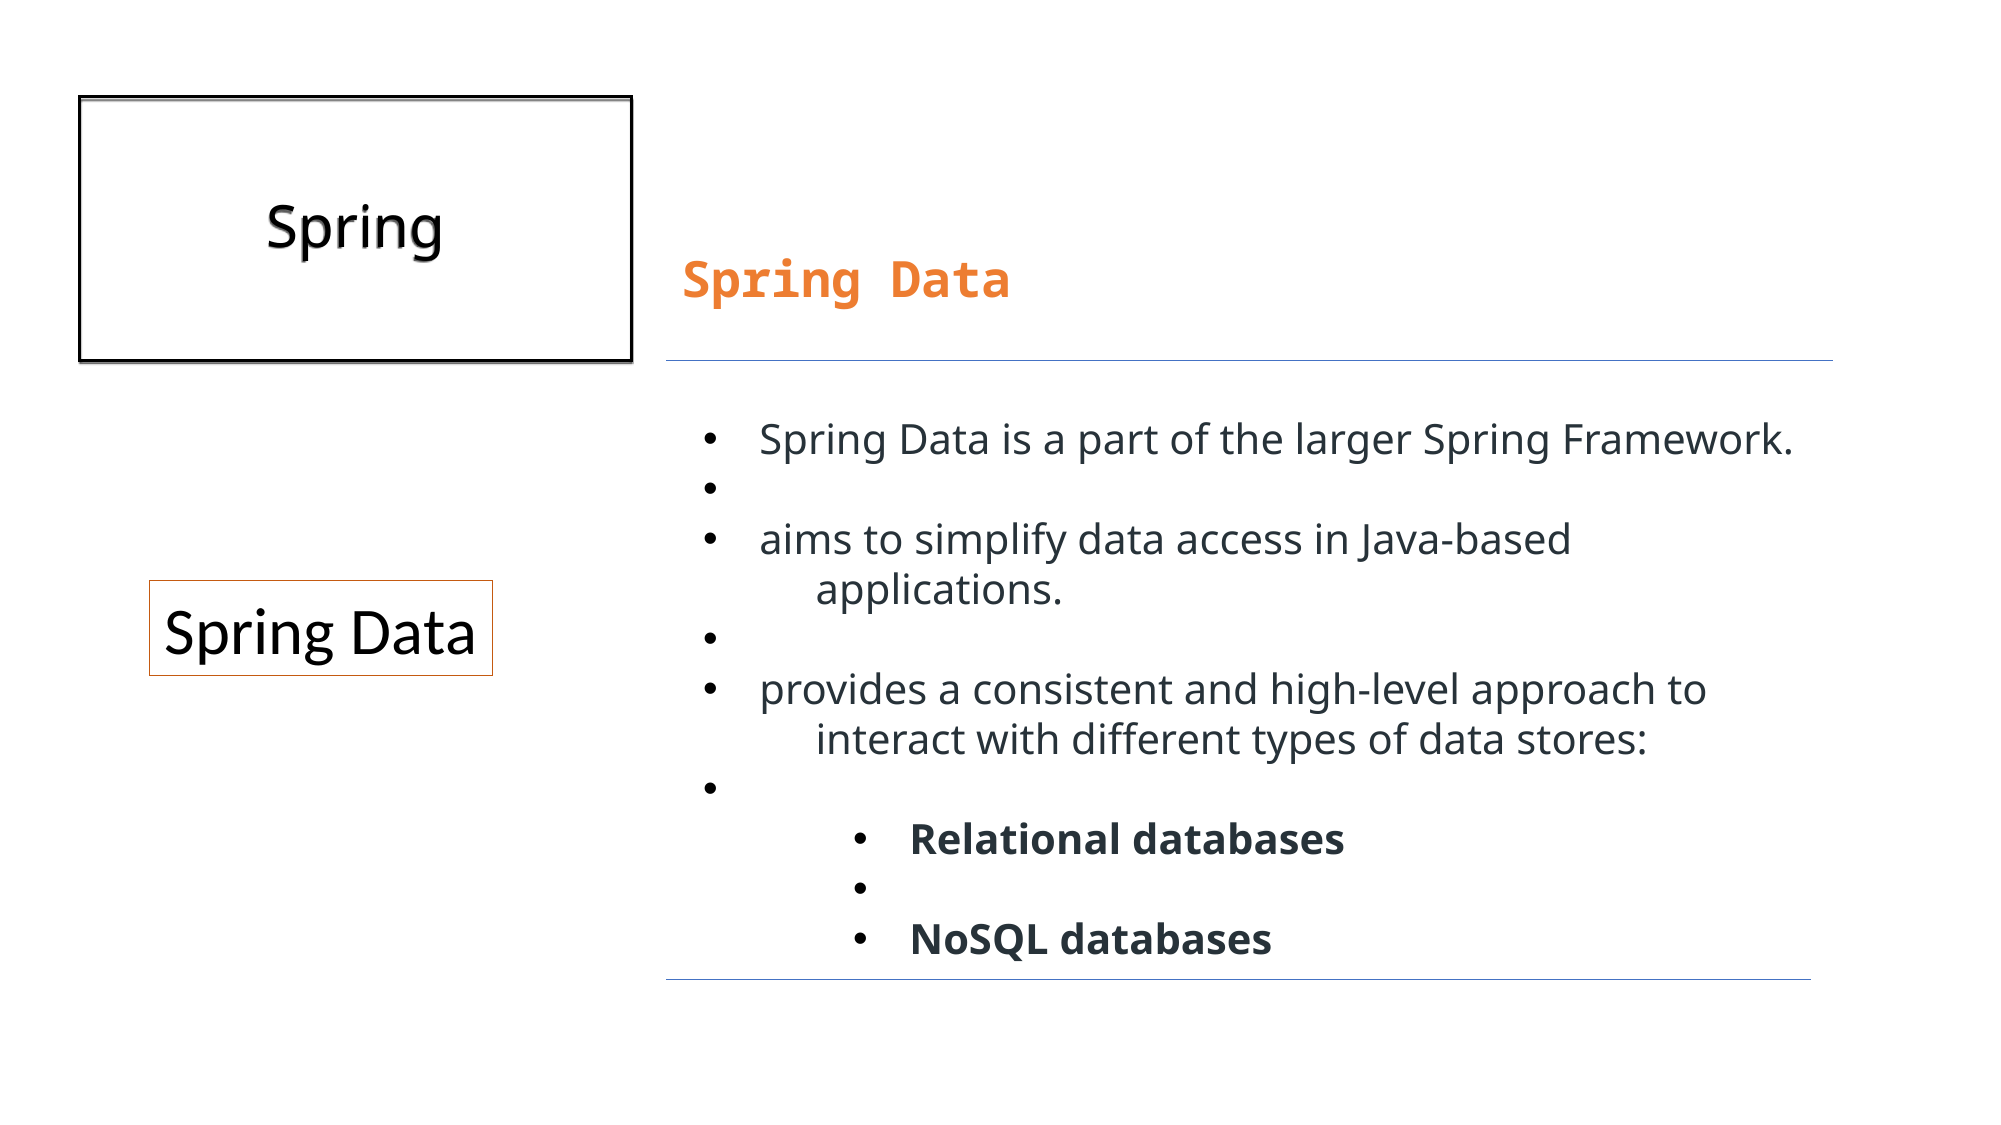

# Spring
Spring Data
Spring Data is a part of the larger Spring Framework.
aims to simplify data access in Java-based applications.
provides a consistent and high-level approach to interact with different types of data stores:
Relational databases
NoSQL databases
Spring Data